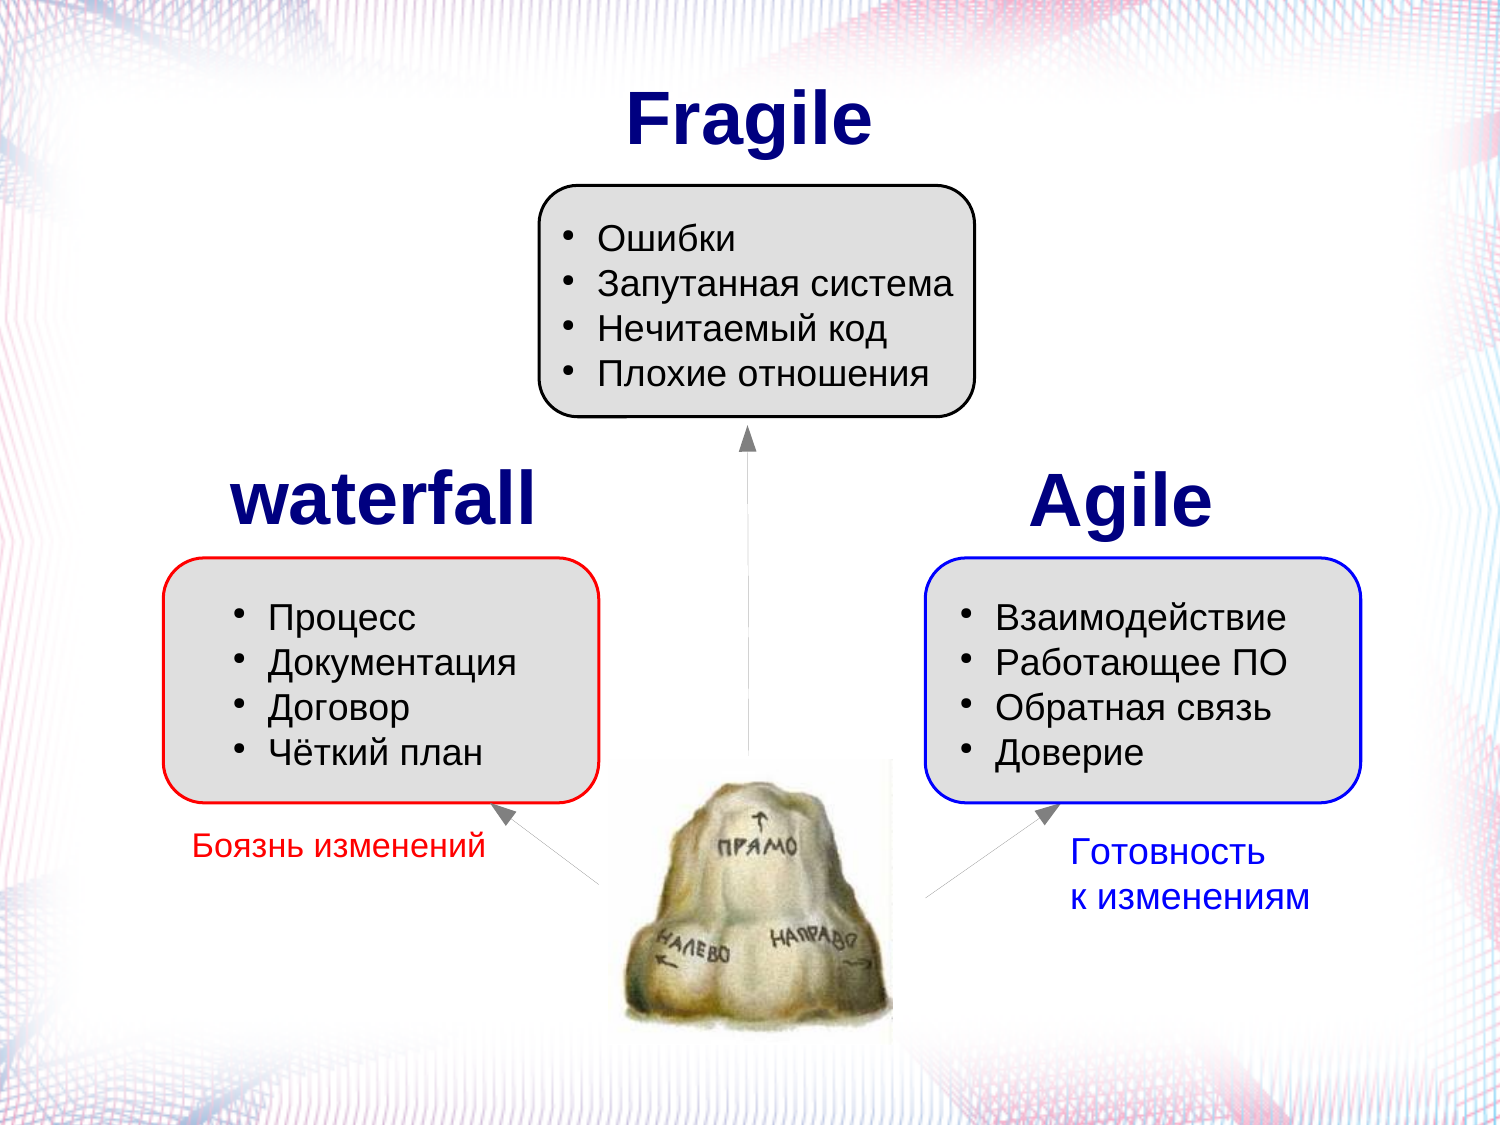

# Fragile
Ошибки
Запутанная система
Нечитаемый код
Плохие отношения
waterfall
Agile
Процесс
Документация
Договор
Чёткий план
Взаимодействие
Работающее ПО
Обратная связь
Доверие
Боязнь изменений
Готовность
к изменениям